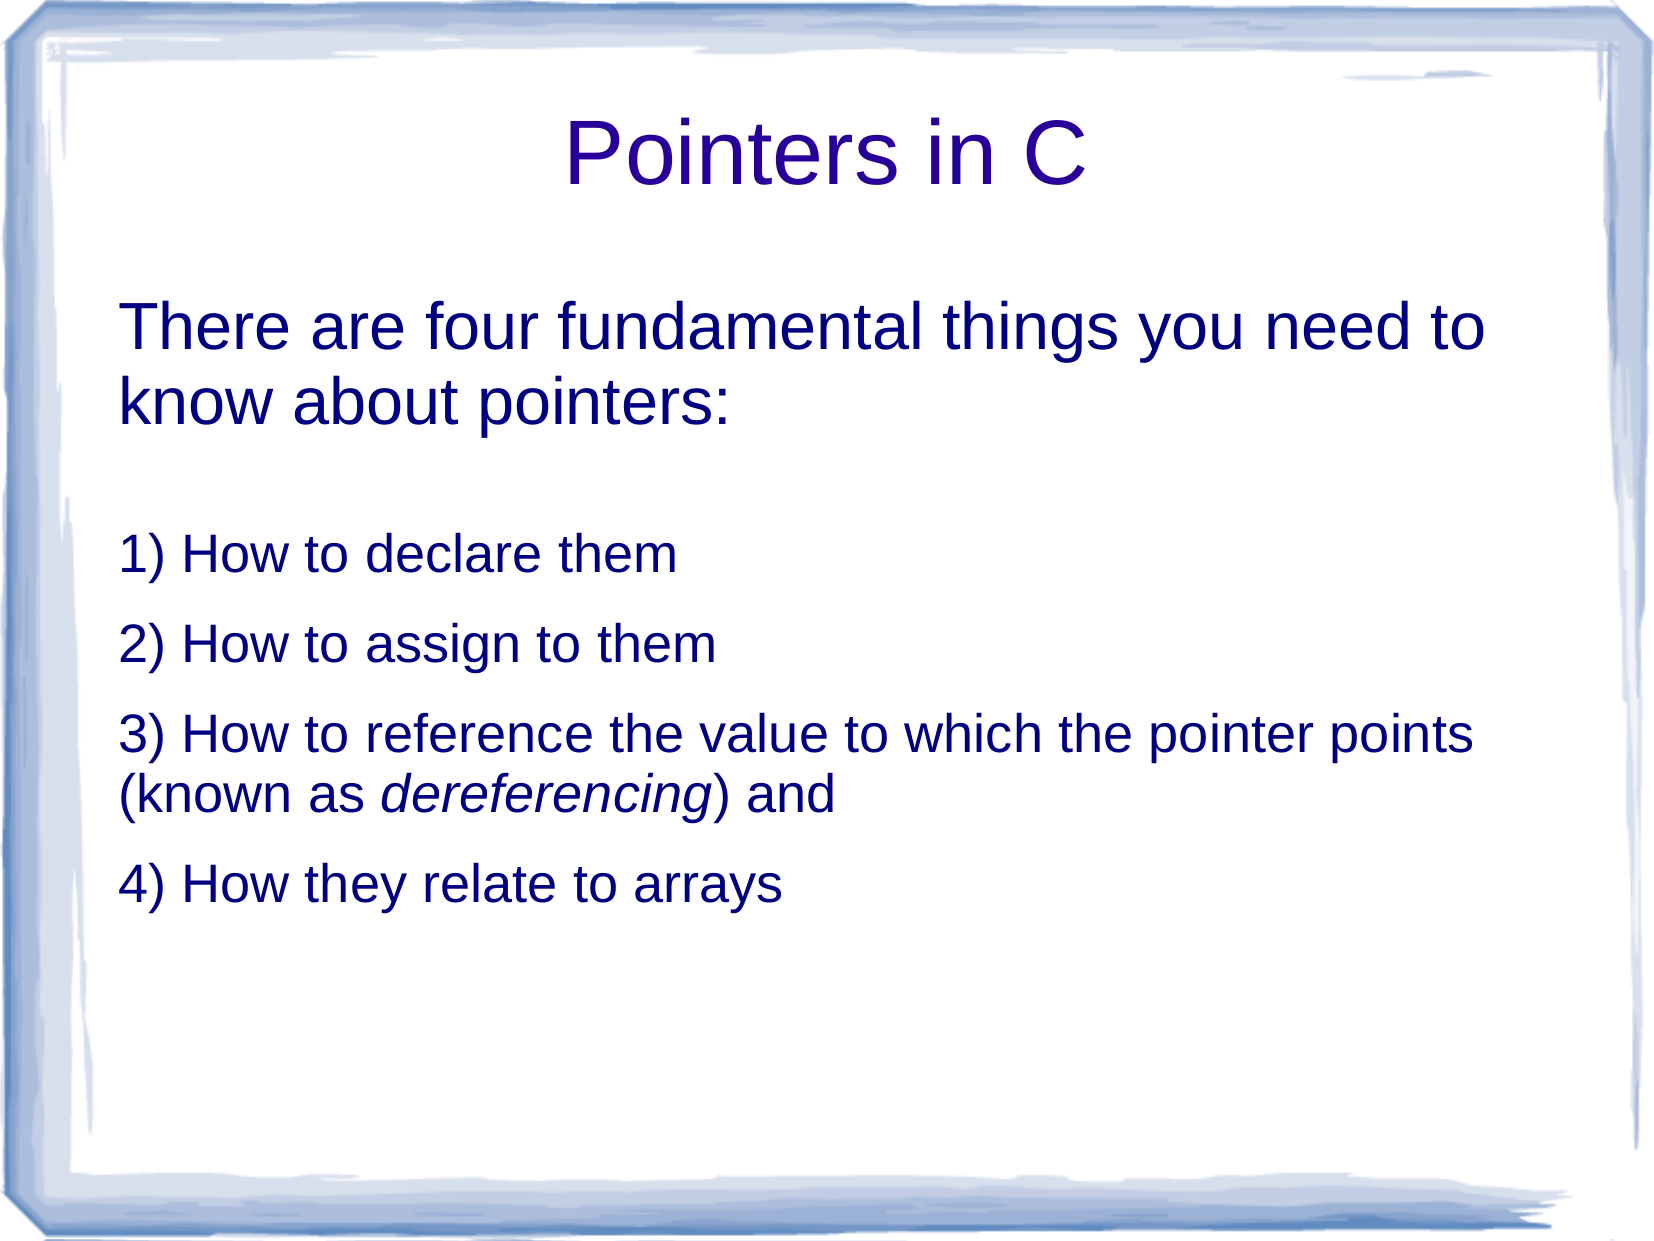

# Pointers in C
There are four fundamental things you need to know about pointers:
1) How to declare them
2) How to assign to them
3) How to reference the value to which the pointer points (known as dereferencing) and
4) How they relate to arrays